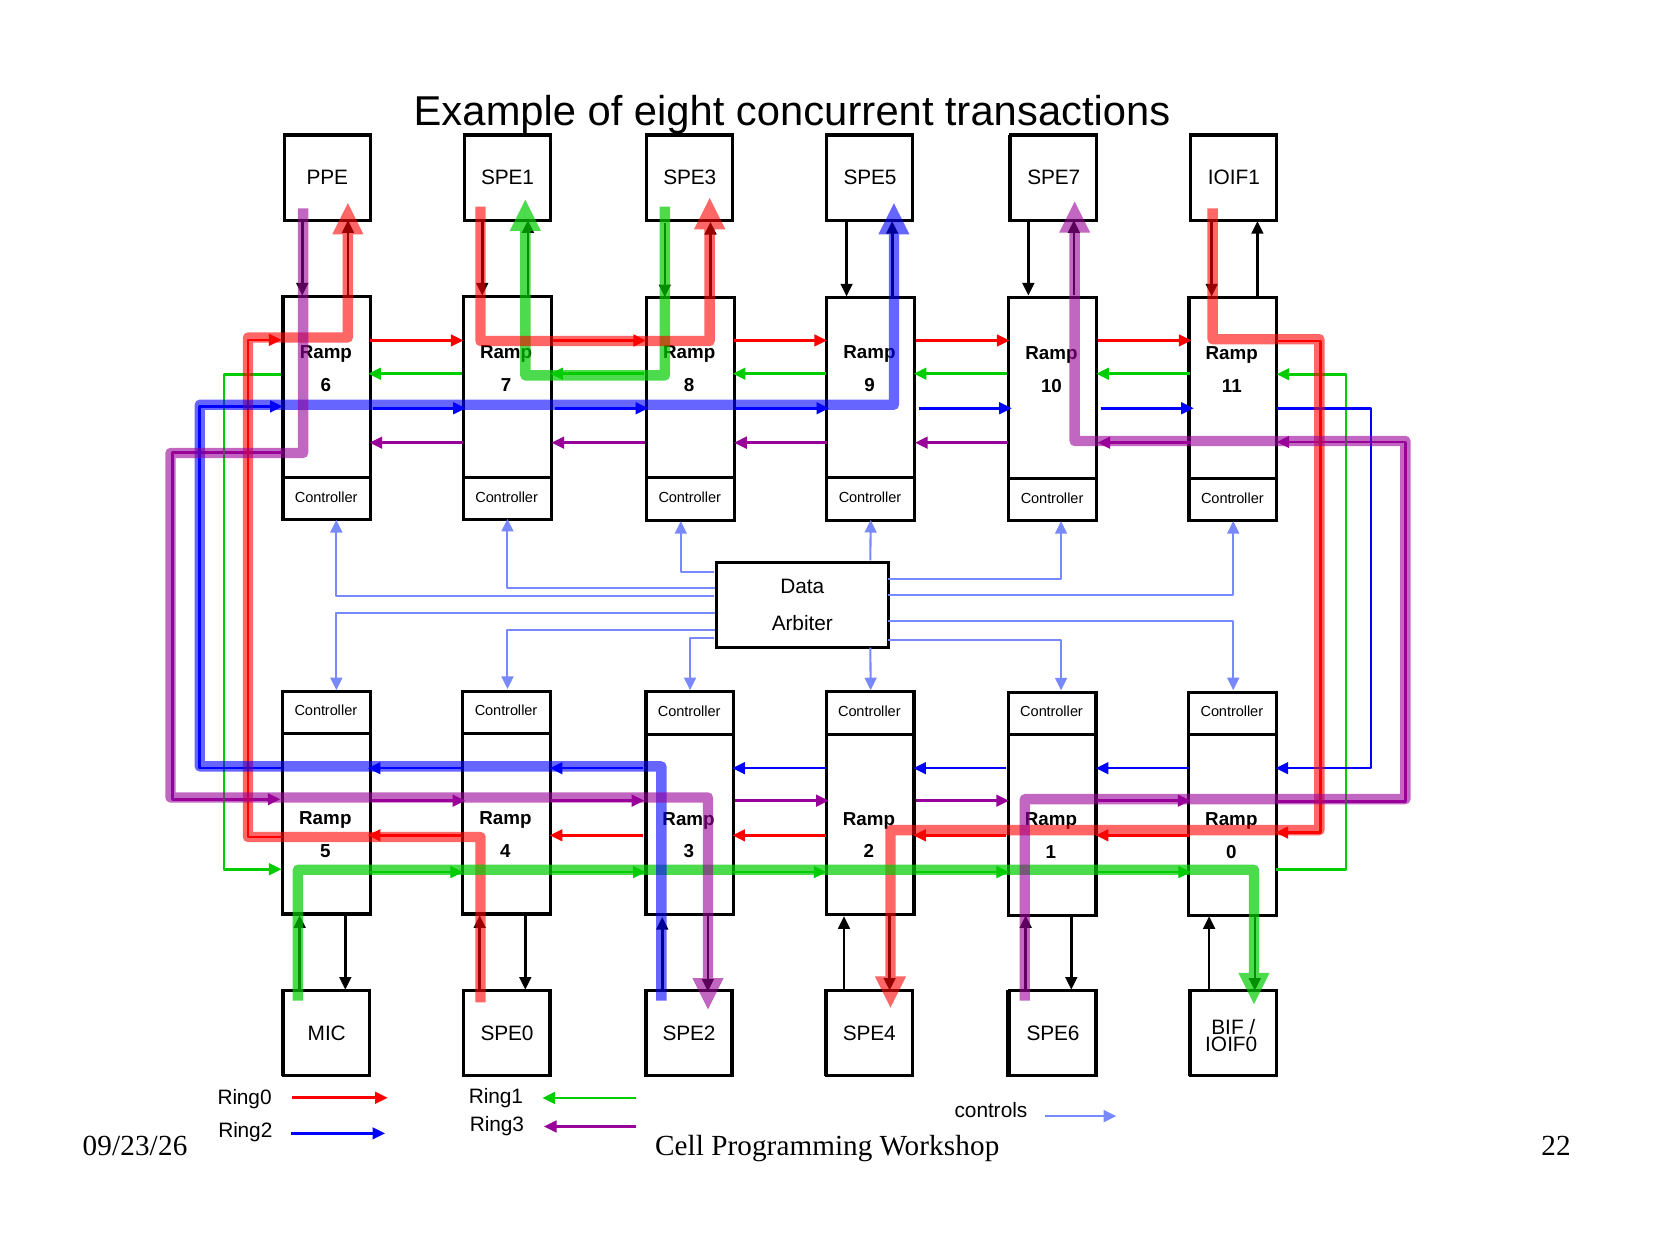

# Example of eight concurrent transactions
PPE
SPE1
SPE3
SPE5
IOIF1
SPE7
PPE
SPE1
SPE3
SPE5
SPE7
IOIF1
Ramp
6
Controller
Ramp
7
Controller
Ramp
7
Controller
Ramp
8
Controller
Ramp
8
Controller
Ramp
9
Controller
Ramp
9
Controller
Ramp
10
Controller
Ramp
10
Controller
Ramp
11
Controller
Ramp
11
Controller
Data
Arbiter
Controller
Ramp
2
Controller
Ramp
4
Controller
Ramp
3
Controller
Ramp
0
Controller
Ramp
5
Controller
Ramp
1
Ramp
7
Controller
Ramp
8
Controller
Ramp
9
Controller
Ramp
10
Controller
Ramp
11
Controller
Controller
Controller
Controller
Controller
Controller
Controller
Ramp
5
Ramp
4
Ramp
3
Ramp
2
Ramp
1
Ramp
0
MIC
SPE0
SPE2
PPE
SPE1
SPE3
SPE5
IOIF1
SPE7
MIC
SPE0
SPE2
SPE4
SPE6
BIF /
SPE4
BIF /
IOIF1
SPE6
IOIF0
Ring1
Ring0
controls
Ring3
Ring2
Cell Programming Workshop
22